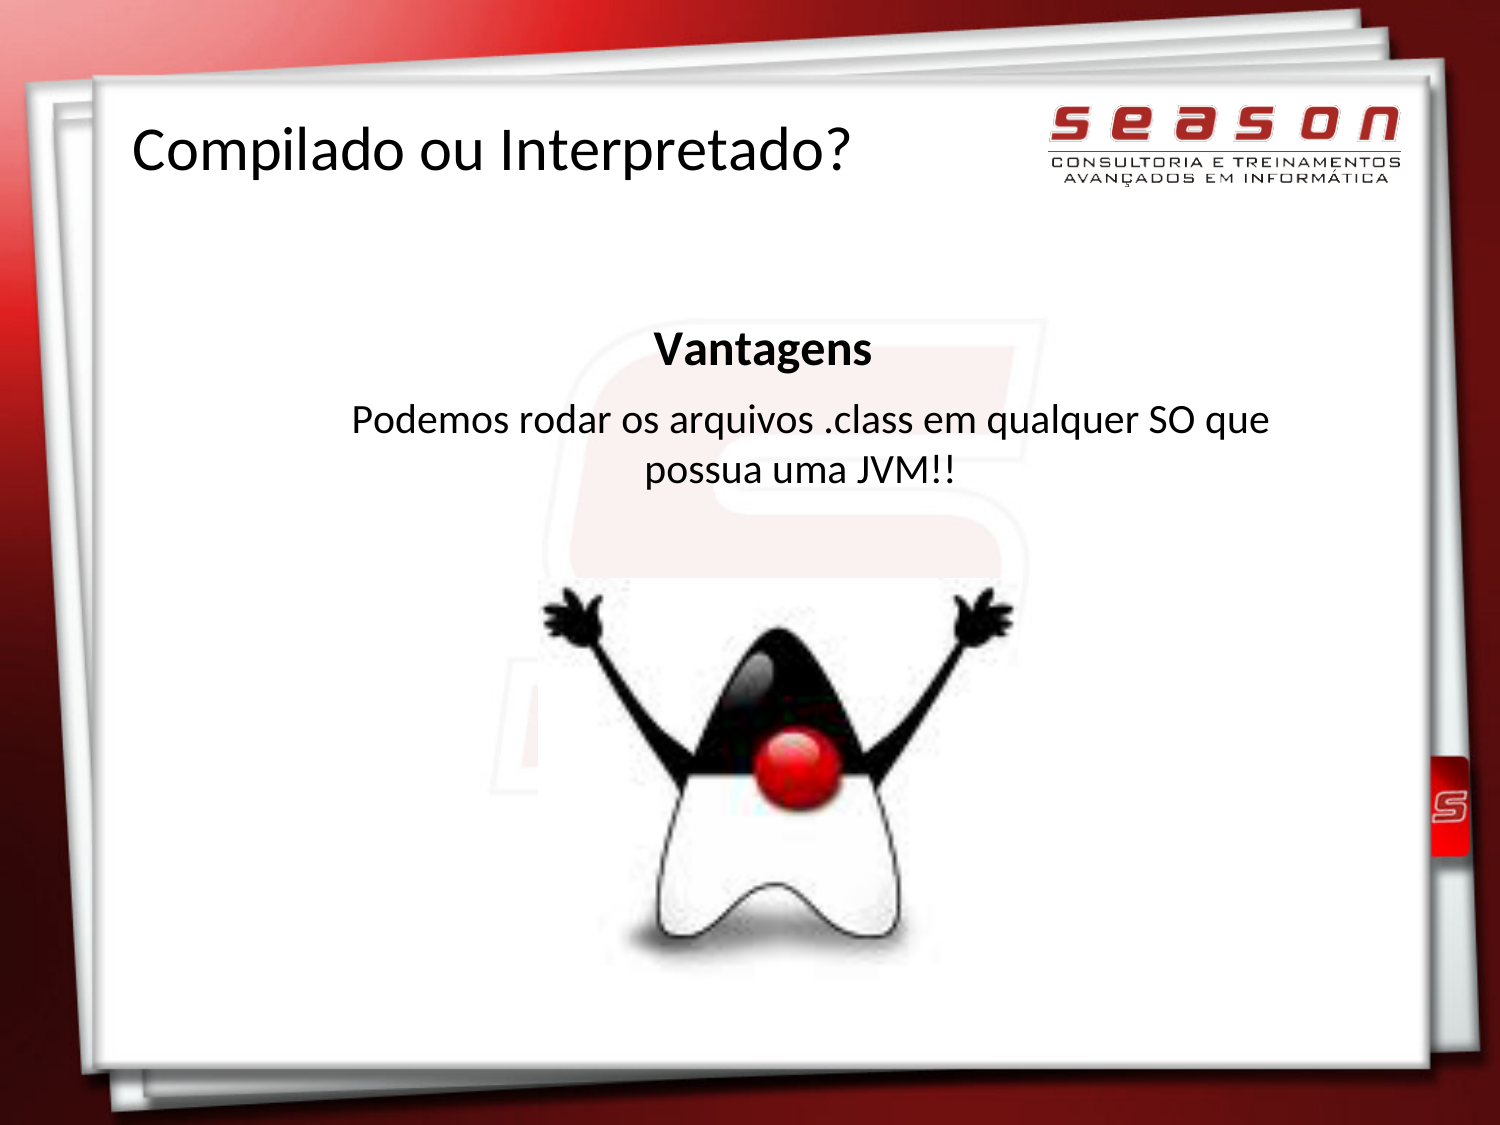

# Compilado ou Interpretado?
Vantagens
Podemos rodar os arquivos .class em qualquer SO que possua uma JVM!!